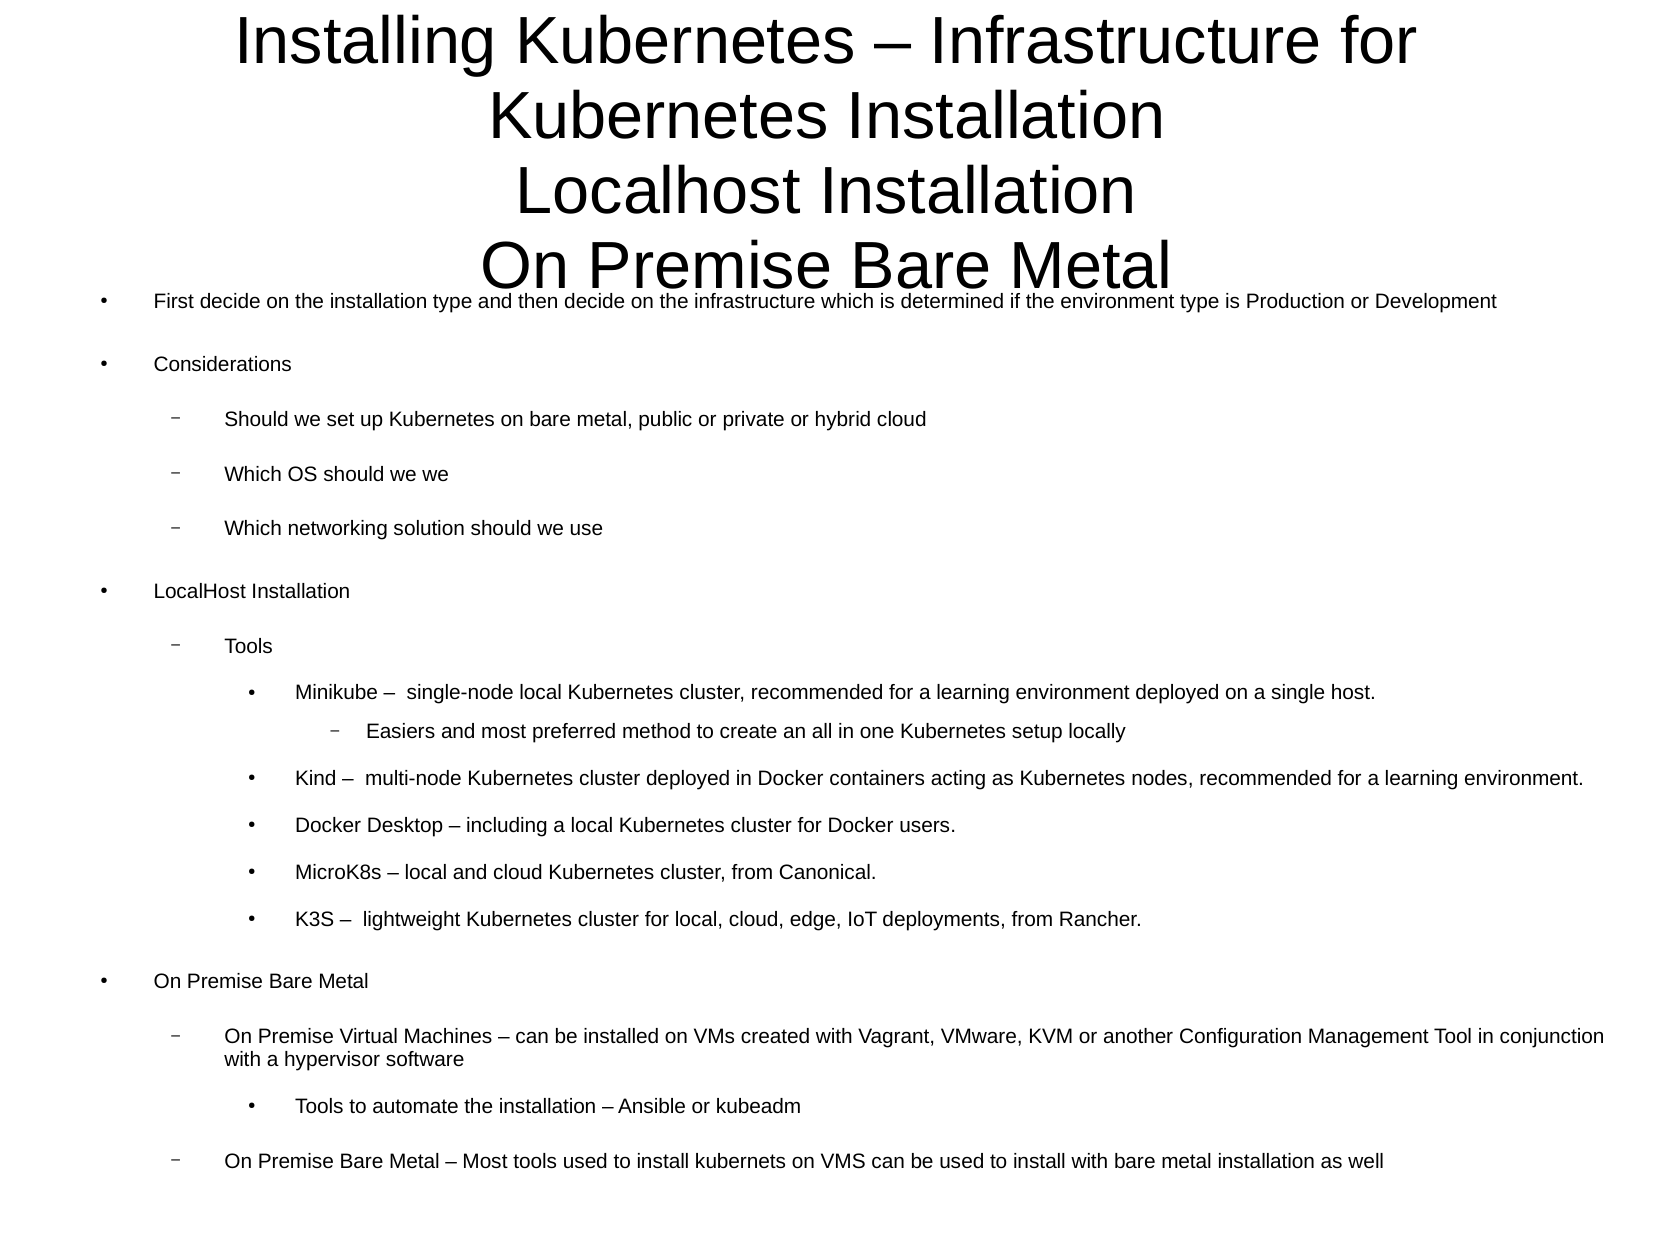

# Installing Kubernetes – Infrastructure for Kubernetes Installation Localhost Installation On Premise Bare Metal
First decide on the installation type and then decide on the infrastructure which is determined if the environment type is Production or Development
Considerations
Should we set up Kubernetes on bare metal, public or private or hybrid cloud
Which OS should we we
Which networking solution should we use
LocalHost Installation
Tools
Minikube – single-node local Kubernetes cluster, recommended for a learning environment deployed on a single host.
Easiers and most preferred method to create an all in one Kubernetes setup locally
Kind – multi-node Kubernetes cluster deployed in Docker containers acting as Kubernetes nodes, recommended for a learning environment.
Docker Desktop – including a local Kubernetes cluster for Docker users.
MicroK8s – local and cloud Kubernetes cluster, from Canonical.
K3S – lightweight Kubernetes cluster for local, cloud, edge, IoT deployments, from Rancher.
On Premise Bare Metal
On Premise Virtual Machines – can be installed on VMs created with Vagrant, VMware, KVM or another Configuration Management Tool in conjunction with a hypervisor software
Tools to automate the installation – Ansible or kubeadm
On Premise Bare Metal – Most tools used to install kubernets on VMS can be used to install with bare metal installation as well